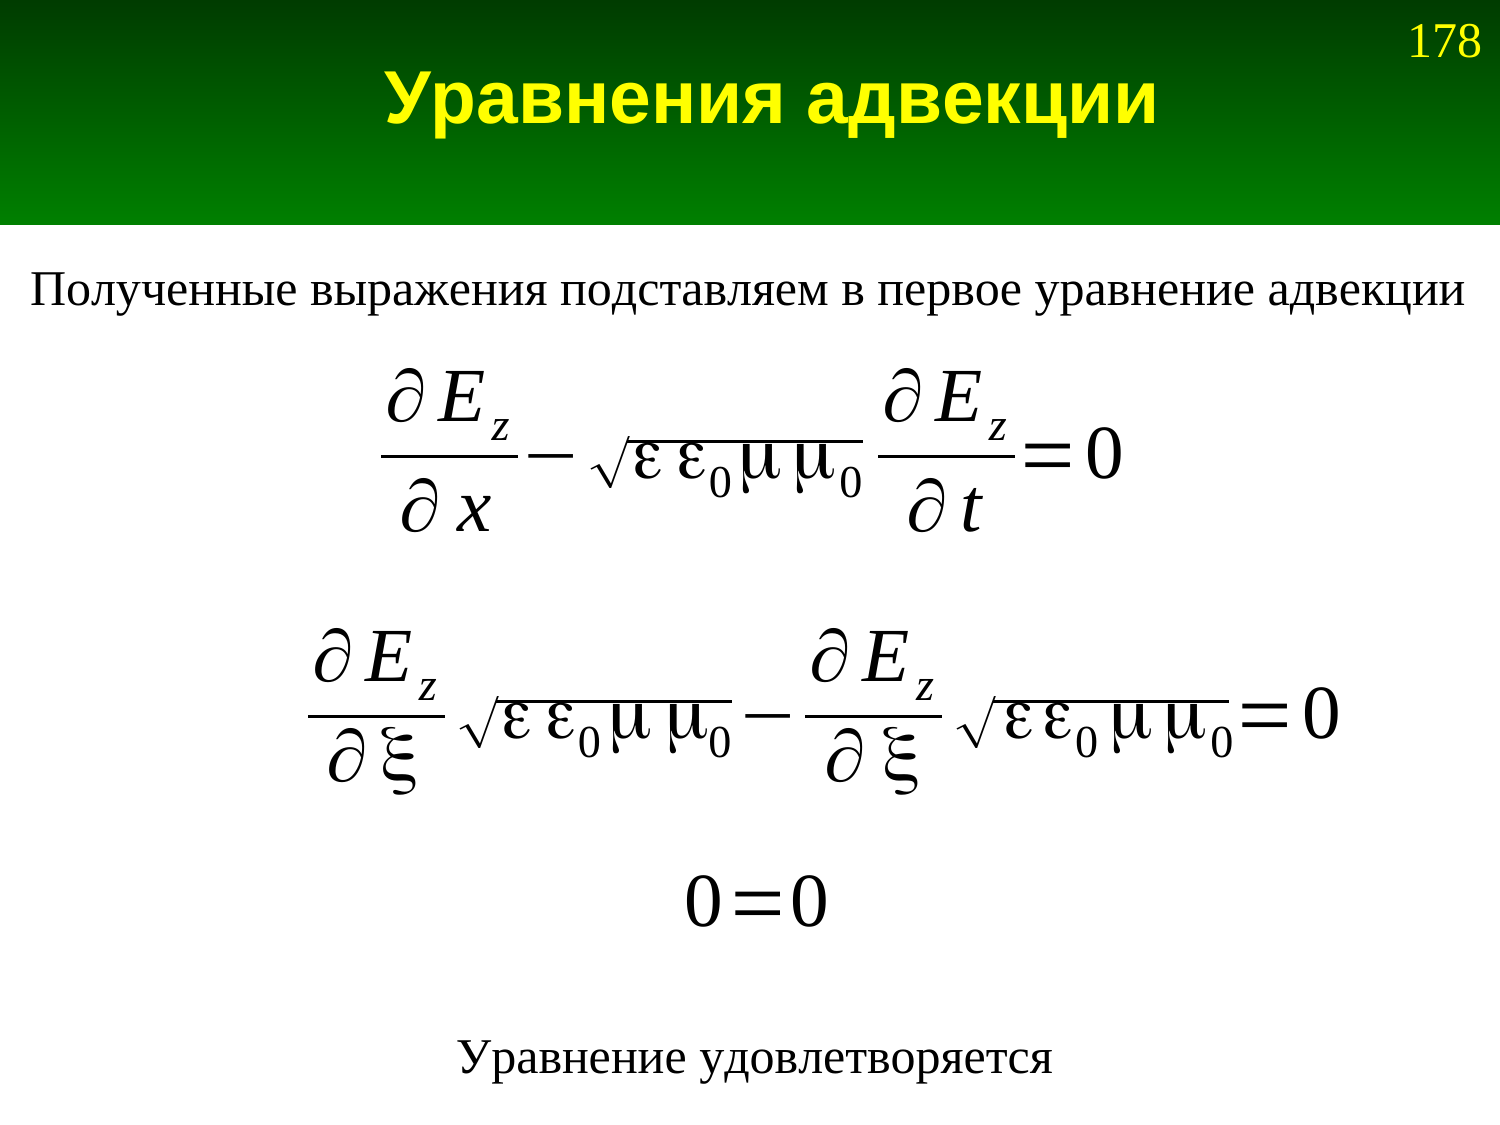

# Уравнения адвекции
Полученные выражения подставляем в первое уравнение адвекции
Уравнение удовлетворяется